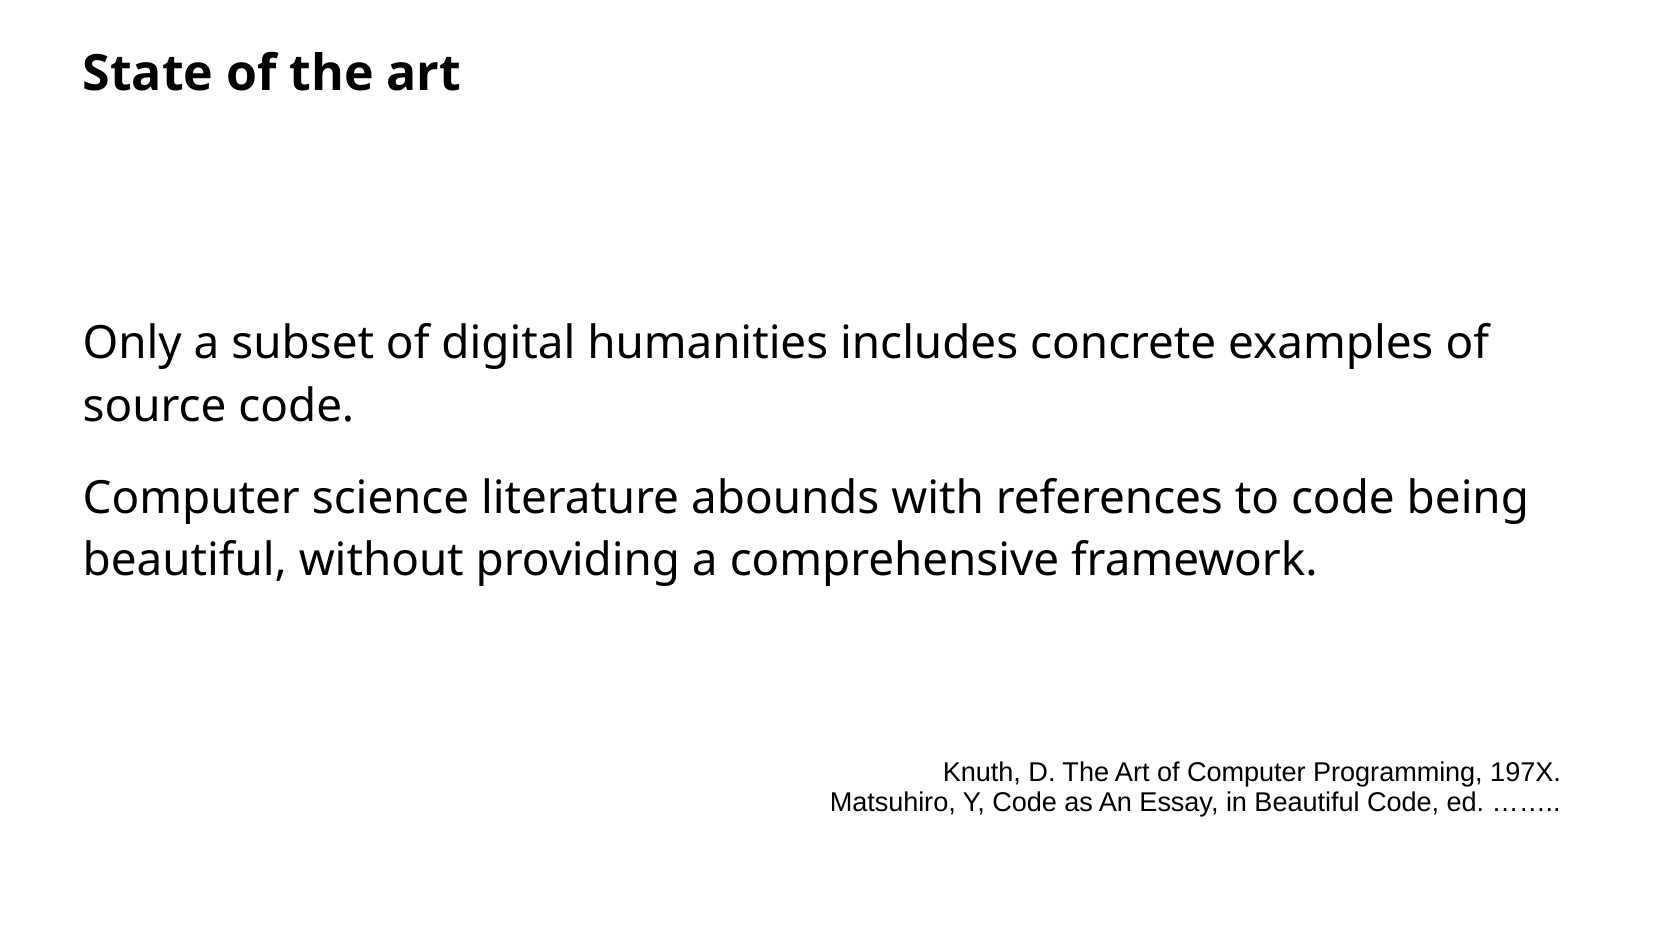

# State of the art
Only a subset of digital humanities includes concrete examples of source code.
Computer science literature abounds with references to code being beautiful, without providing a comprehensive framework.
Knuth, D. The Art of Computer Programming, 197X.
Matsuhiro, Y, Code as An Essay, in Beautiful Code, ed. ……..